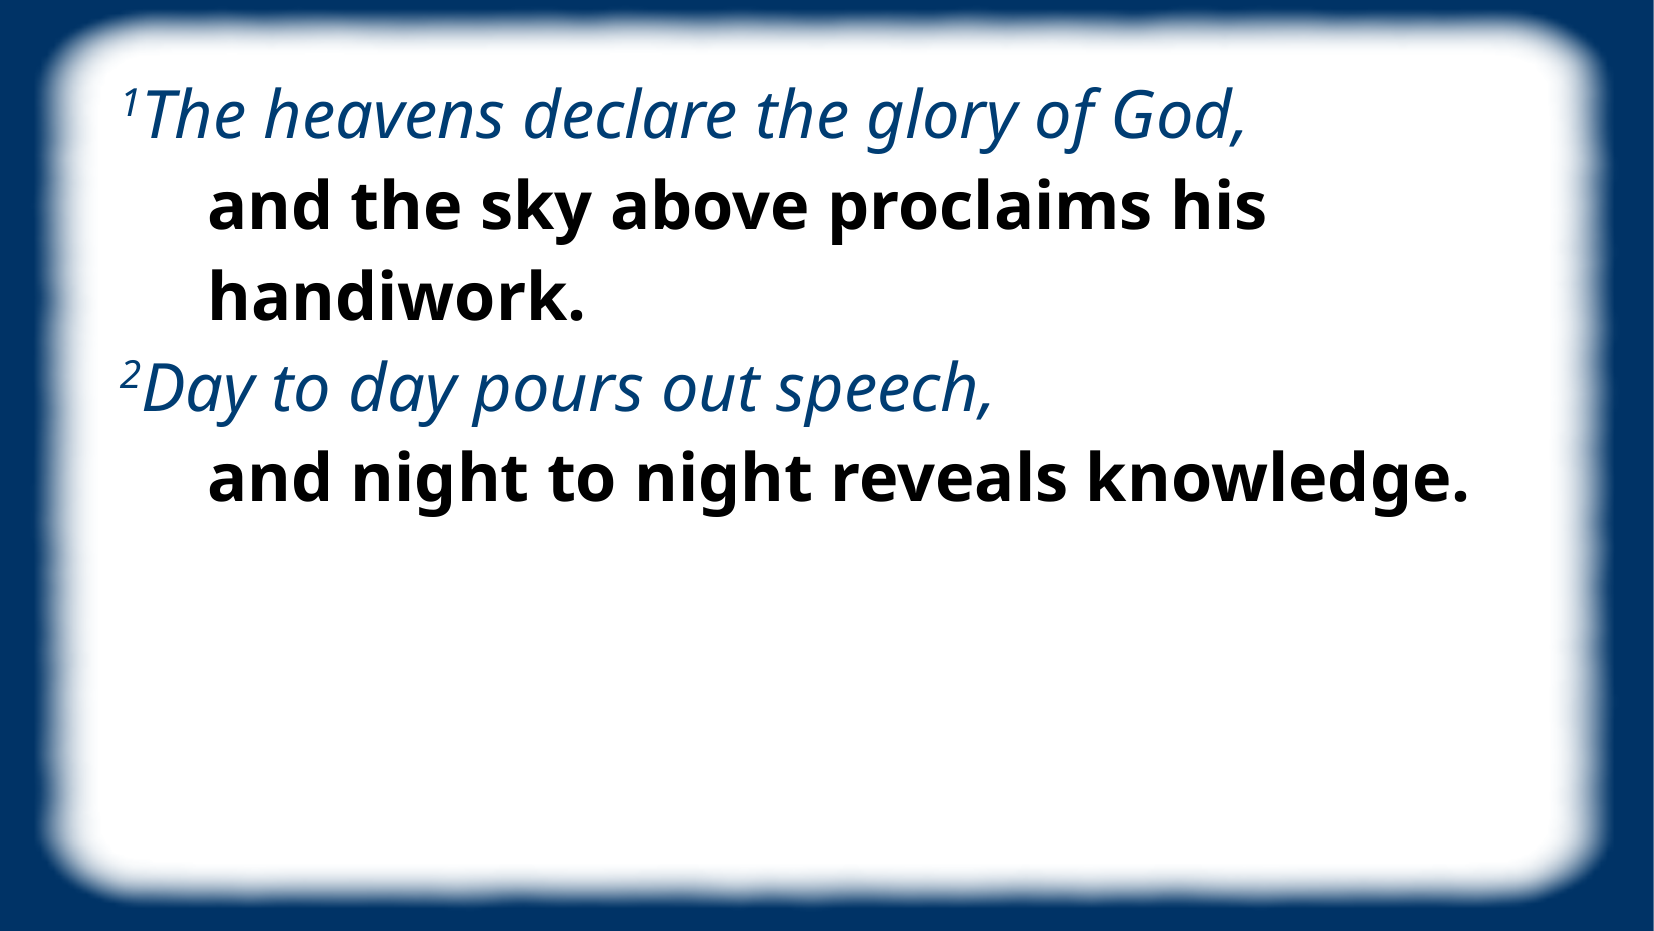

1The heavens declare the glory of God,
 and the sky above proclaims his
 handiwork.
2Day to day pours out speech,
 and night to night reveals knowledge.